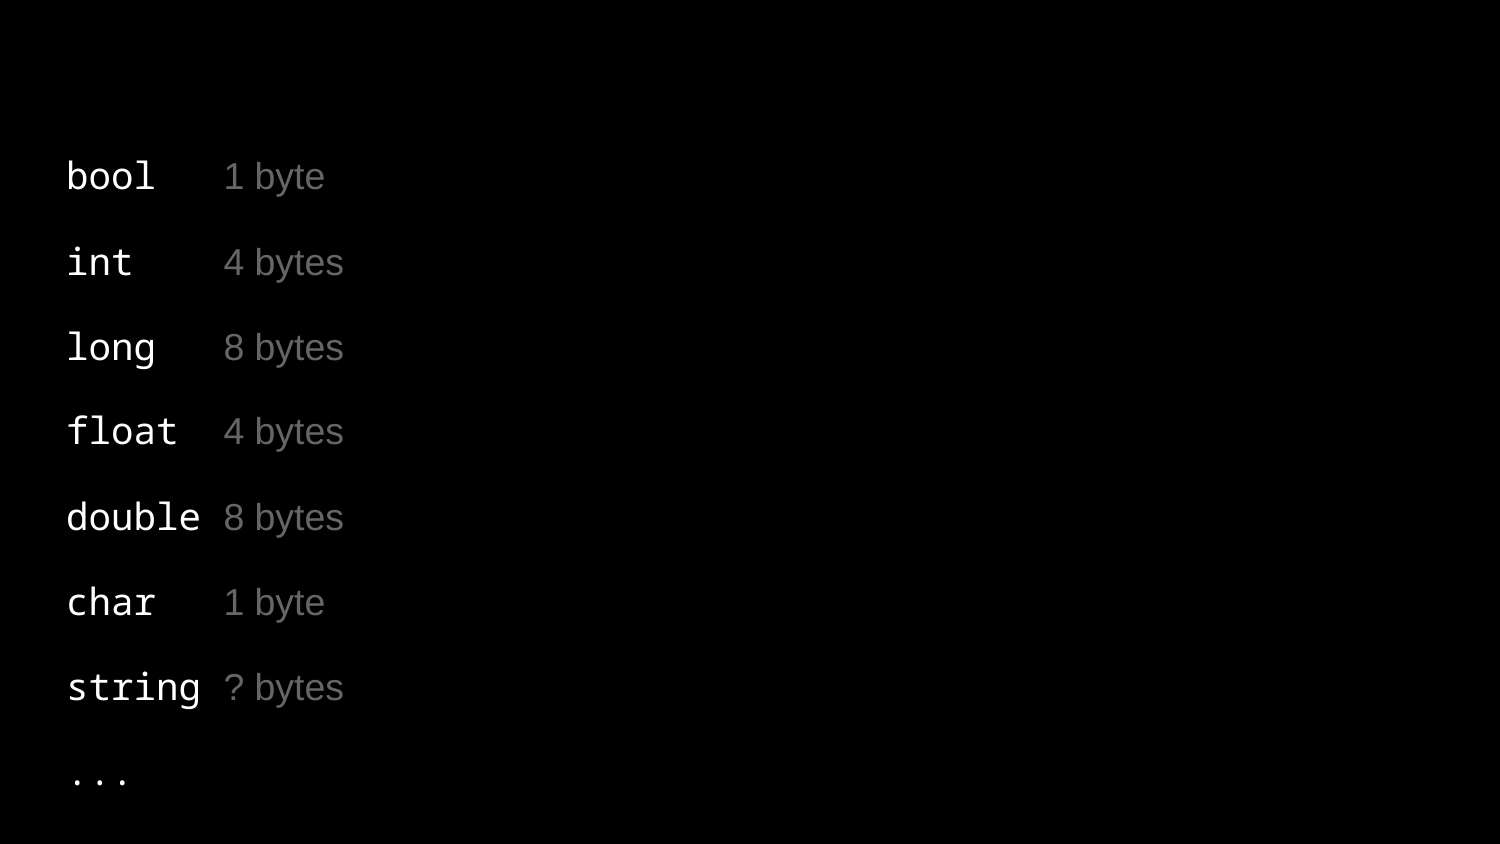

# bool 1 byte
int 4 bytes
long 8 bytes
float 4 bytes
double 8 bytes
char 1 byte
string ? bytes
...